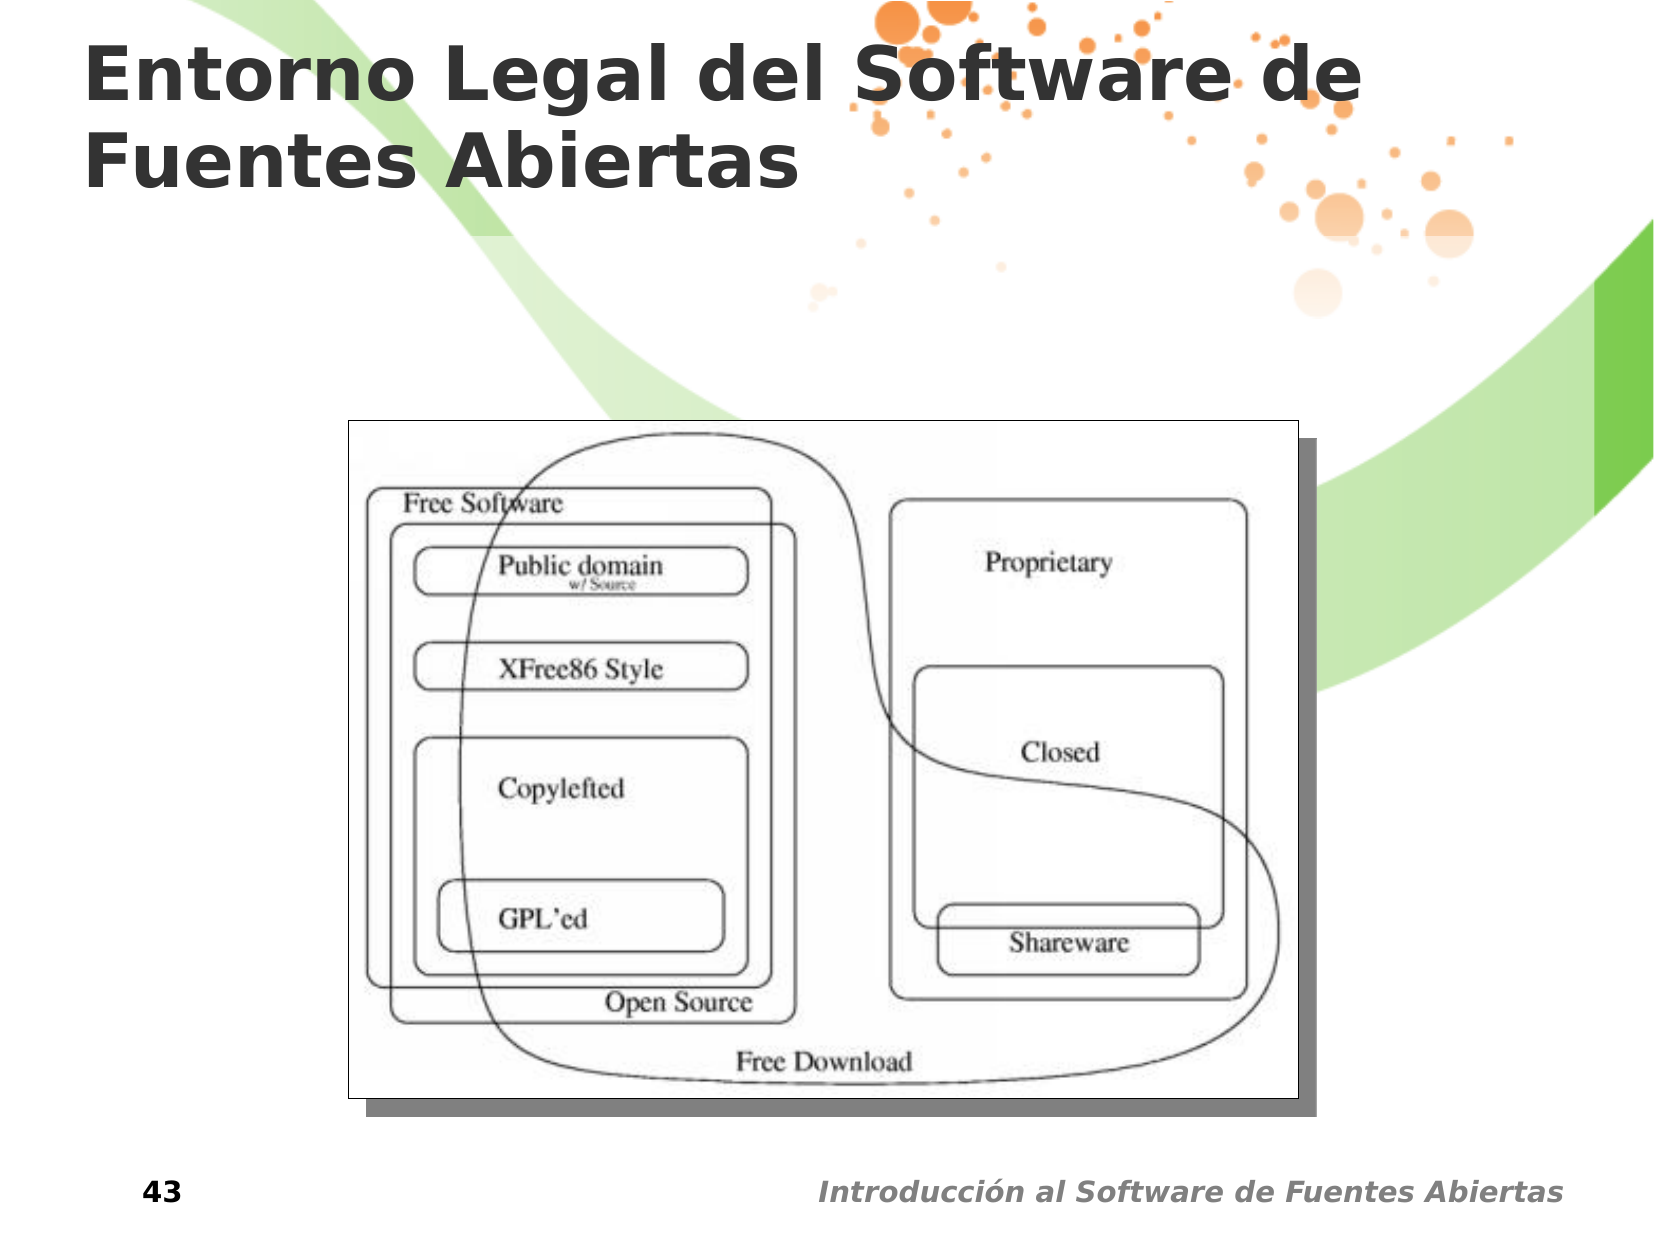

# Entorno Legal del Software de Fuentes Abiertas